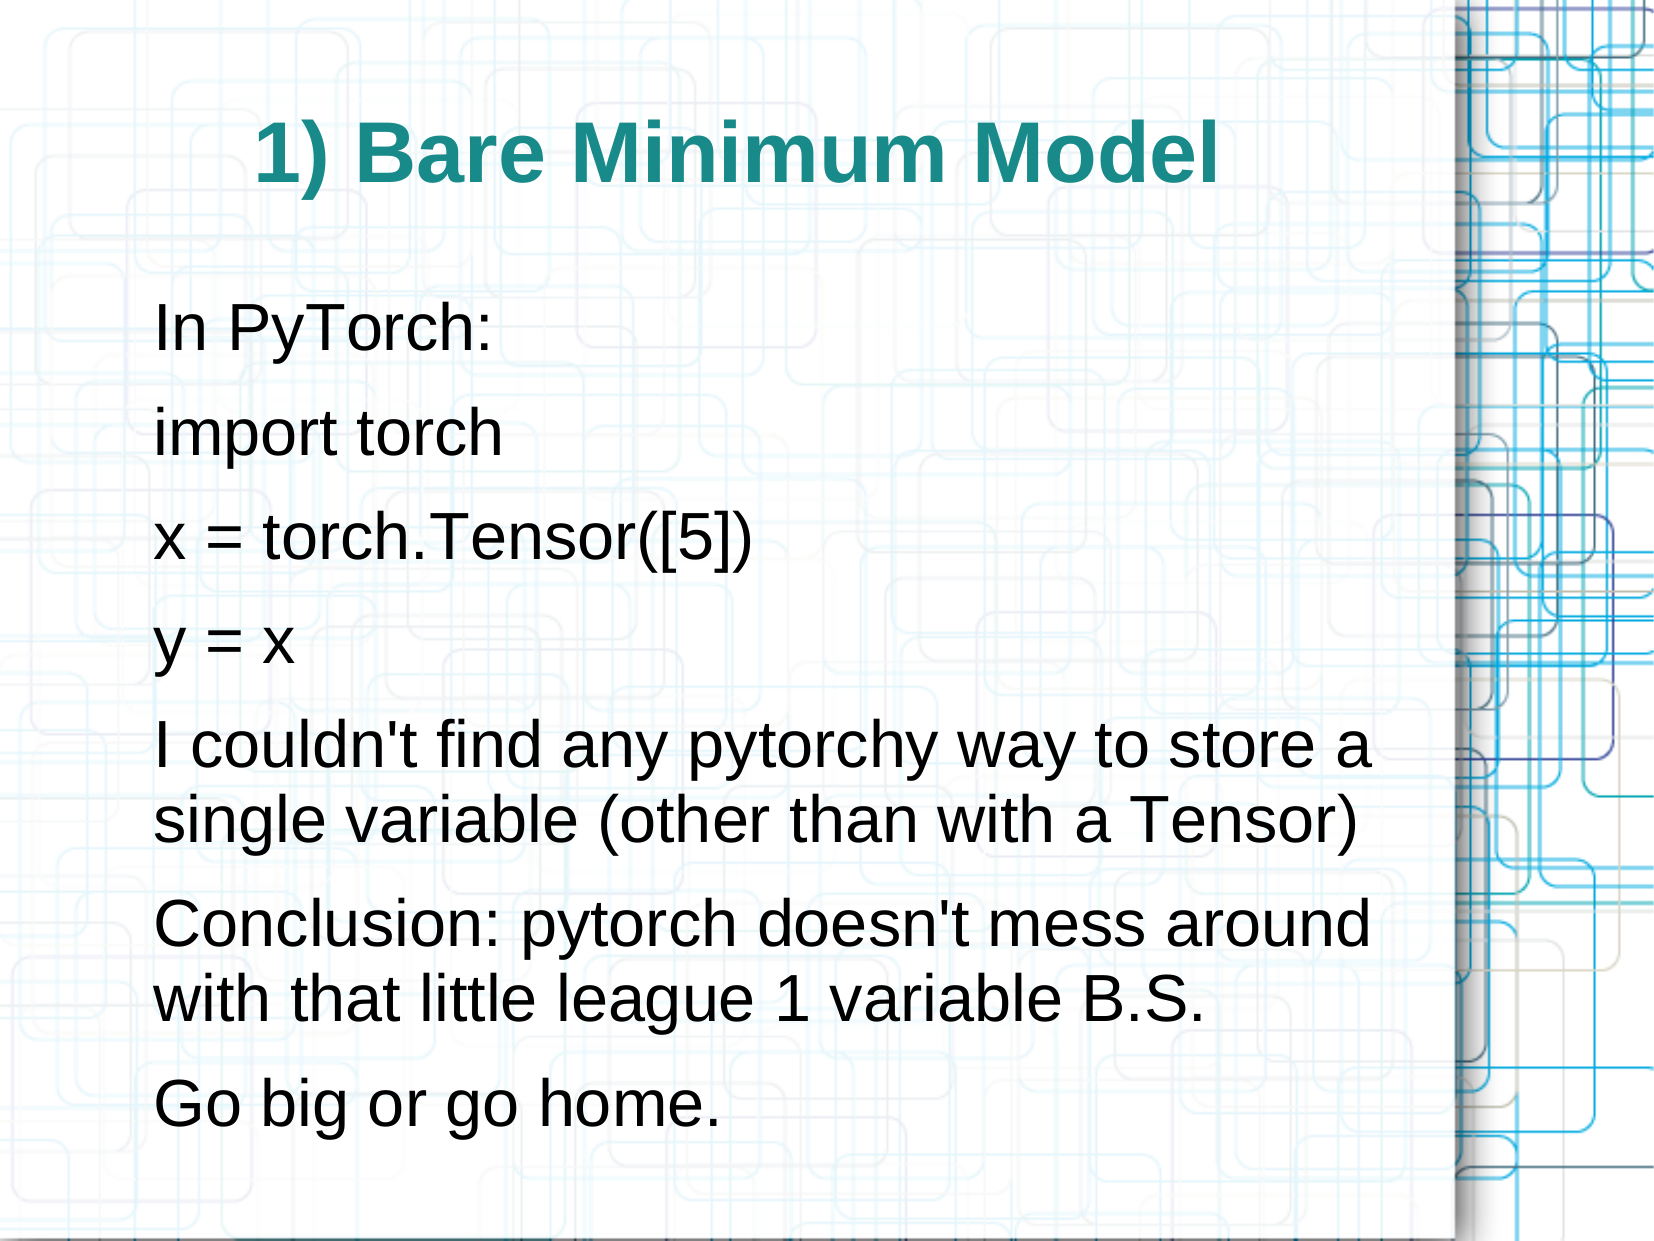

# 1) Bare Minimum Model
In PyTorch:
import torch
x = torch.Tensor([5])
y = x
I couldn't find any pytorchy way to store a single variable (other than with a Tensor)
Conclusion: pytorch doesn't mess around with that little league 1 variable B.S.
Go big or go home.